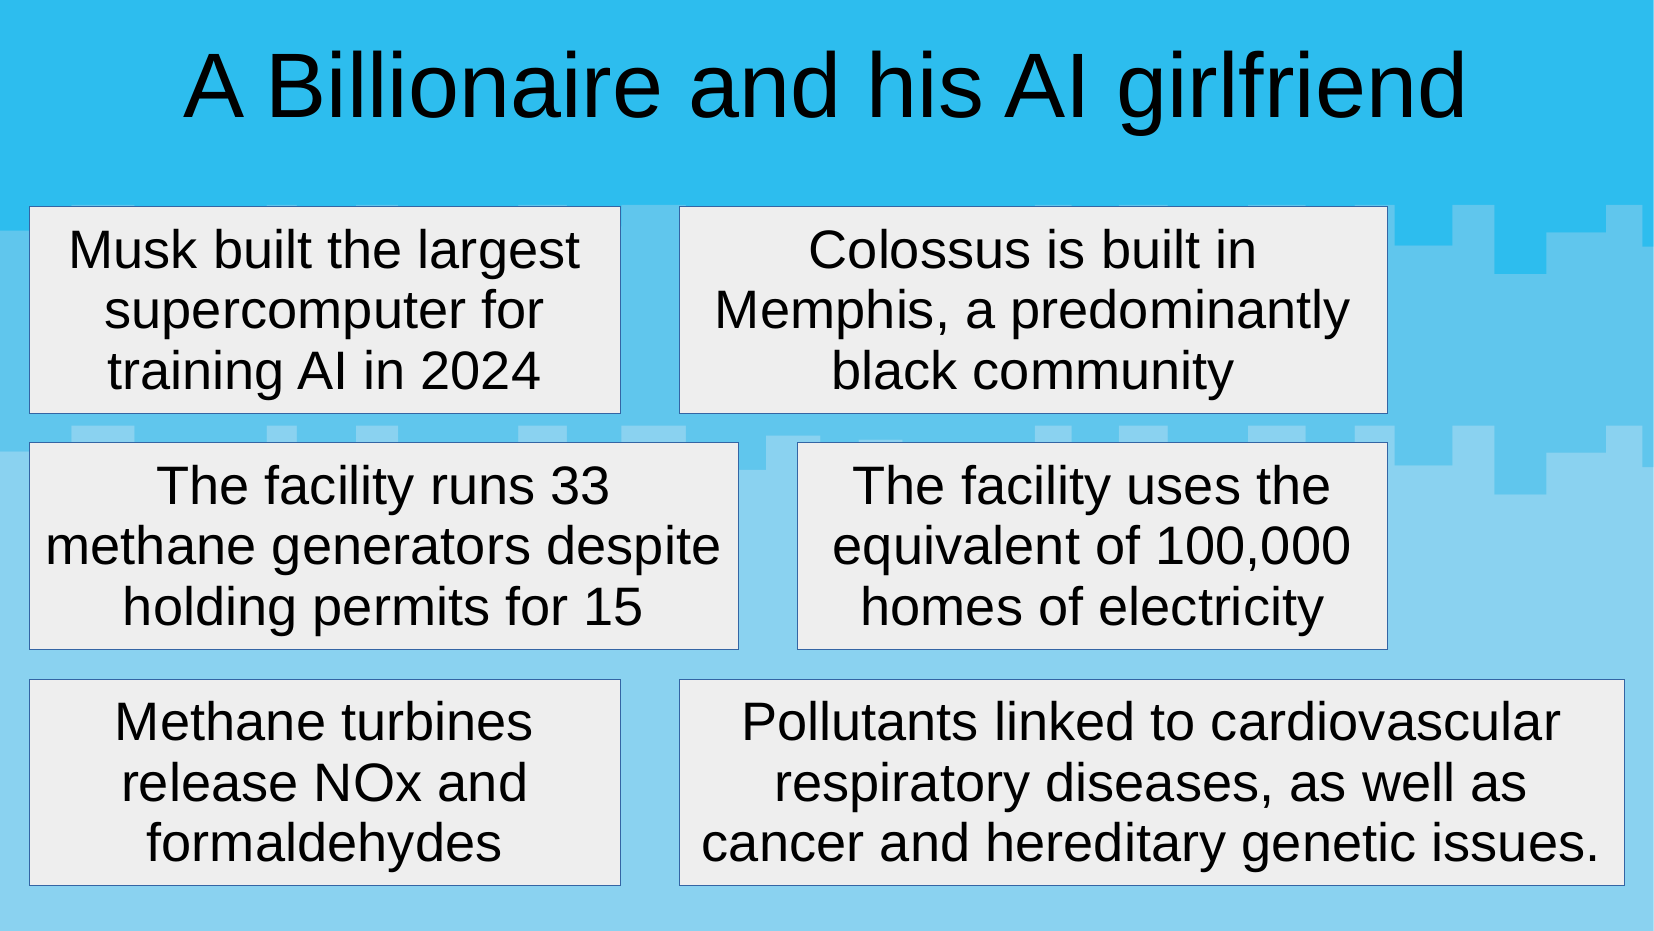

# A Billionaire and his AI girlfriend
Musk built the largest supercomputer for training AI in 2024
Colossus is built in Memphis, a predominantly black community
The facility runs 33 methane generators despite holding permits for 15
The facility uses the equivalent of 100,000 homes of electricity
Methane turbines release NOx and formaldehydes
Pollutants linked to cardiovascular respiratory diseases, as well as cancer and hereditary genetic issues.